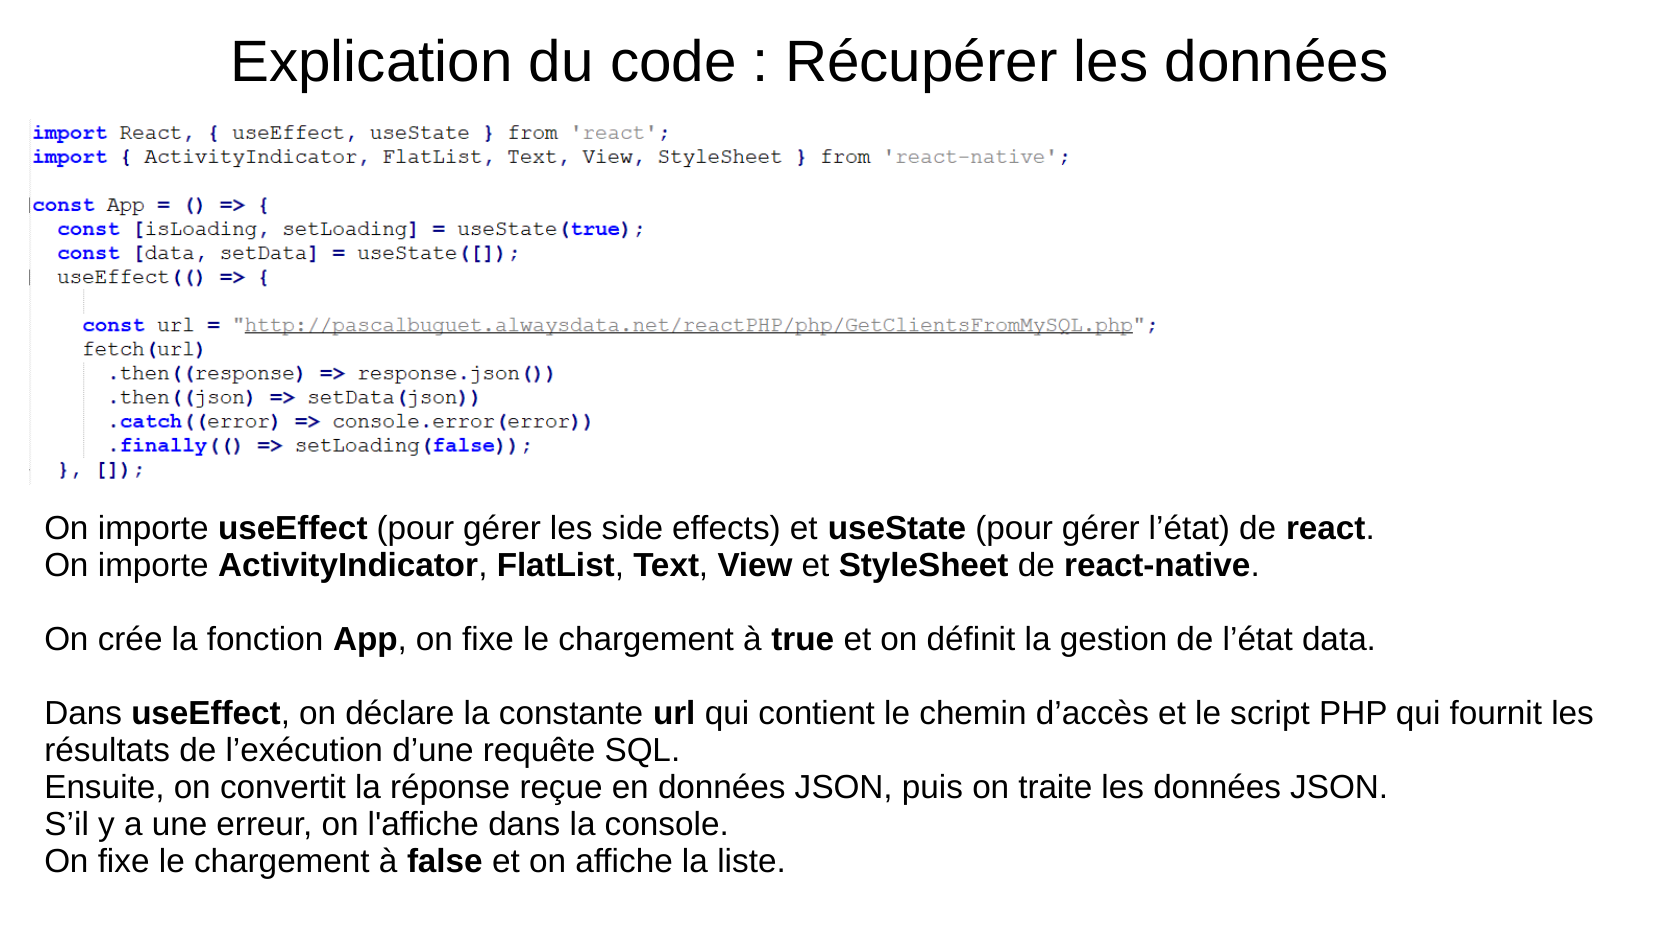

# Explication du code : Récupérer les données
On importe useEffect (pour gérer les side effects) et useState (pour gérer l’état) de react.
On importe ActivityIndicator, FlatList, Text, View et StyleSheet de react-native.
On crée la fonction App, on fixe le chargement à true et on définit la gestion de l’état data.
Dans useEffect, on déclare la constante url qui contient le chemin d’accès et le script PHP qui fournit les résultats de l’exécution d’une requête SQL.
Ensuite, on convertit la réponse reçue en données JSON, puis on traite les données JSON.
S’il y a une erreur, on l'affiche dans la console.
On fixe le chargement à false et on affiche la liste.